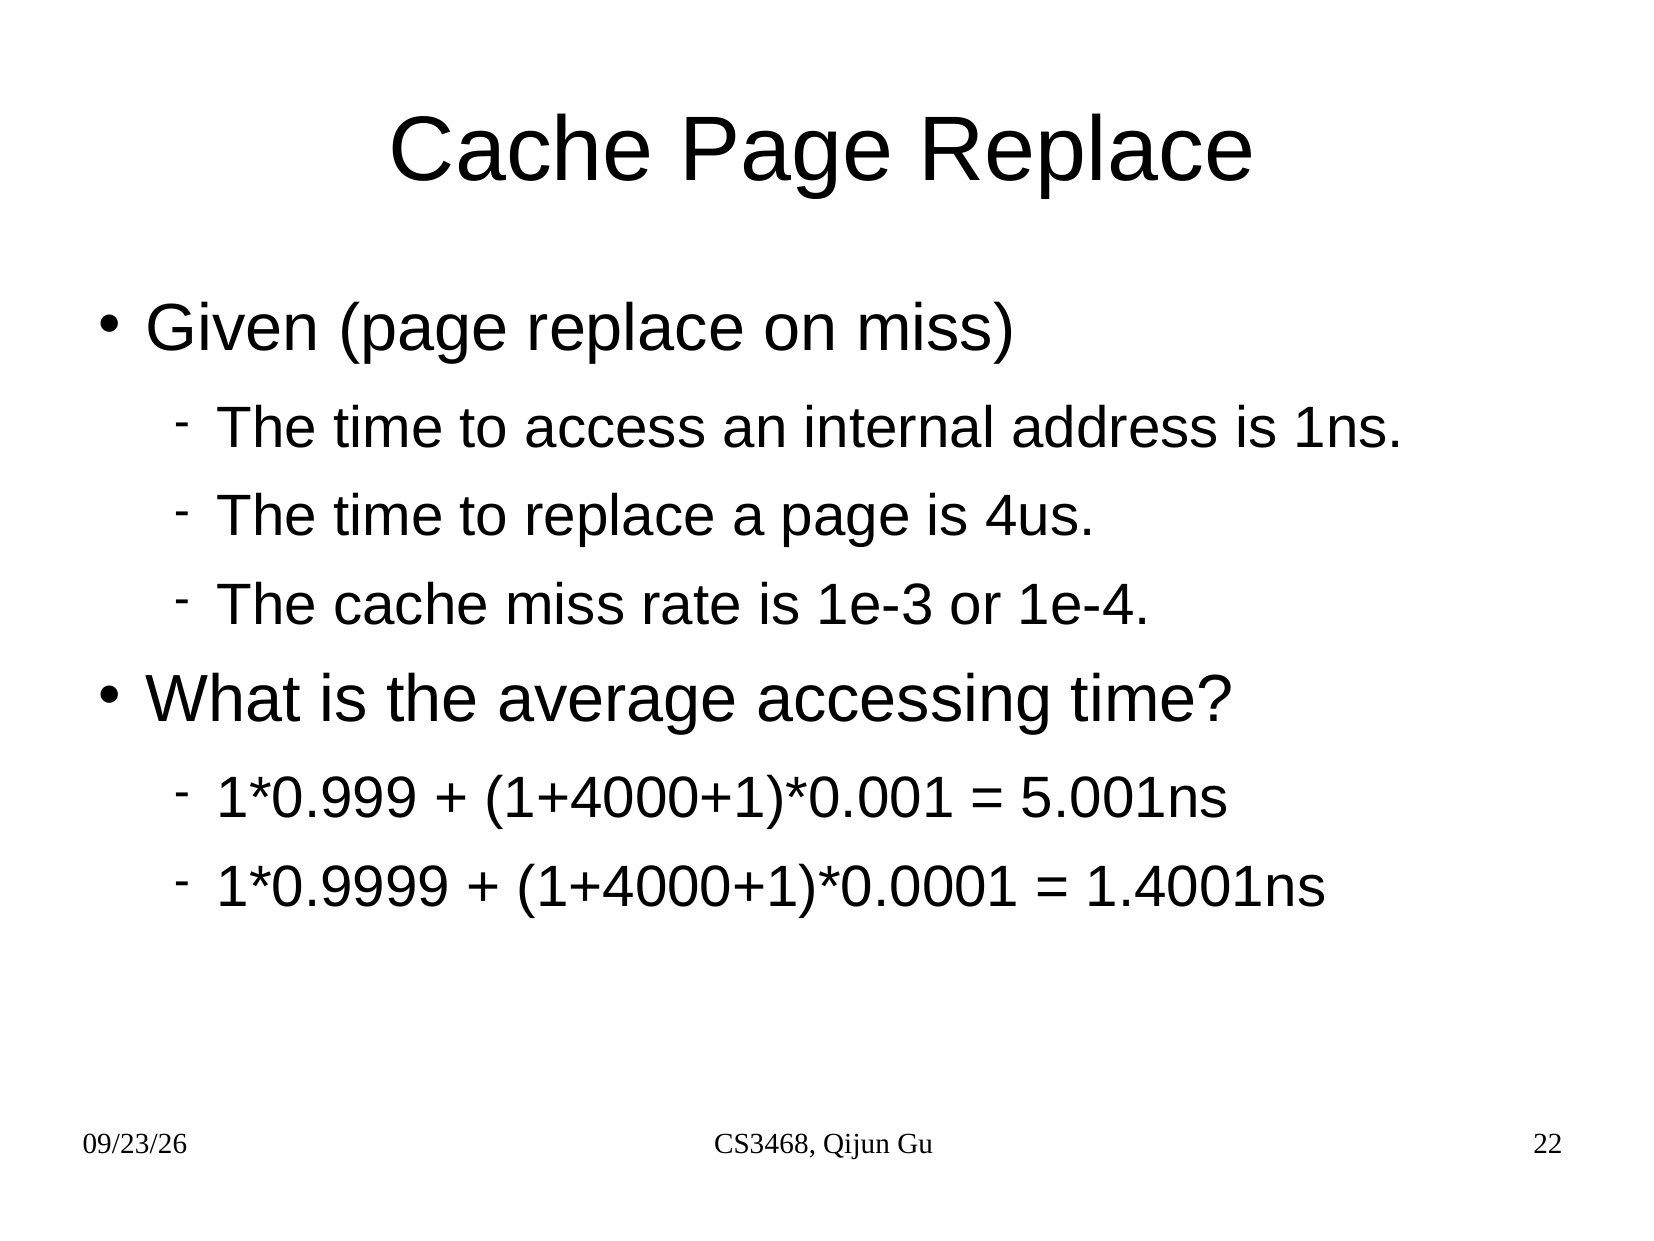

# Cache Page Replace
Given (page replace on miss)
The time to access an internal address is 1ns.
The time to replace a page is 4us.
The cache miss rate is 1e-3 or 1e-4.
What is the average accessing time?
1*0.999 + (1+4000+1)*0.001 = 5.001ns
1*0.9999 + (1+4000+1)*0.0001 = 1.4001ns
CS3468, Qijun Gu
22